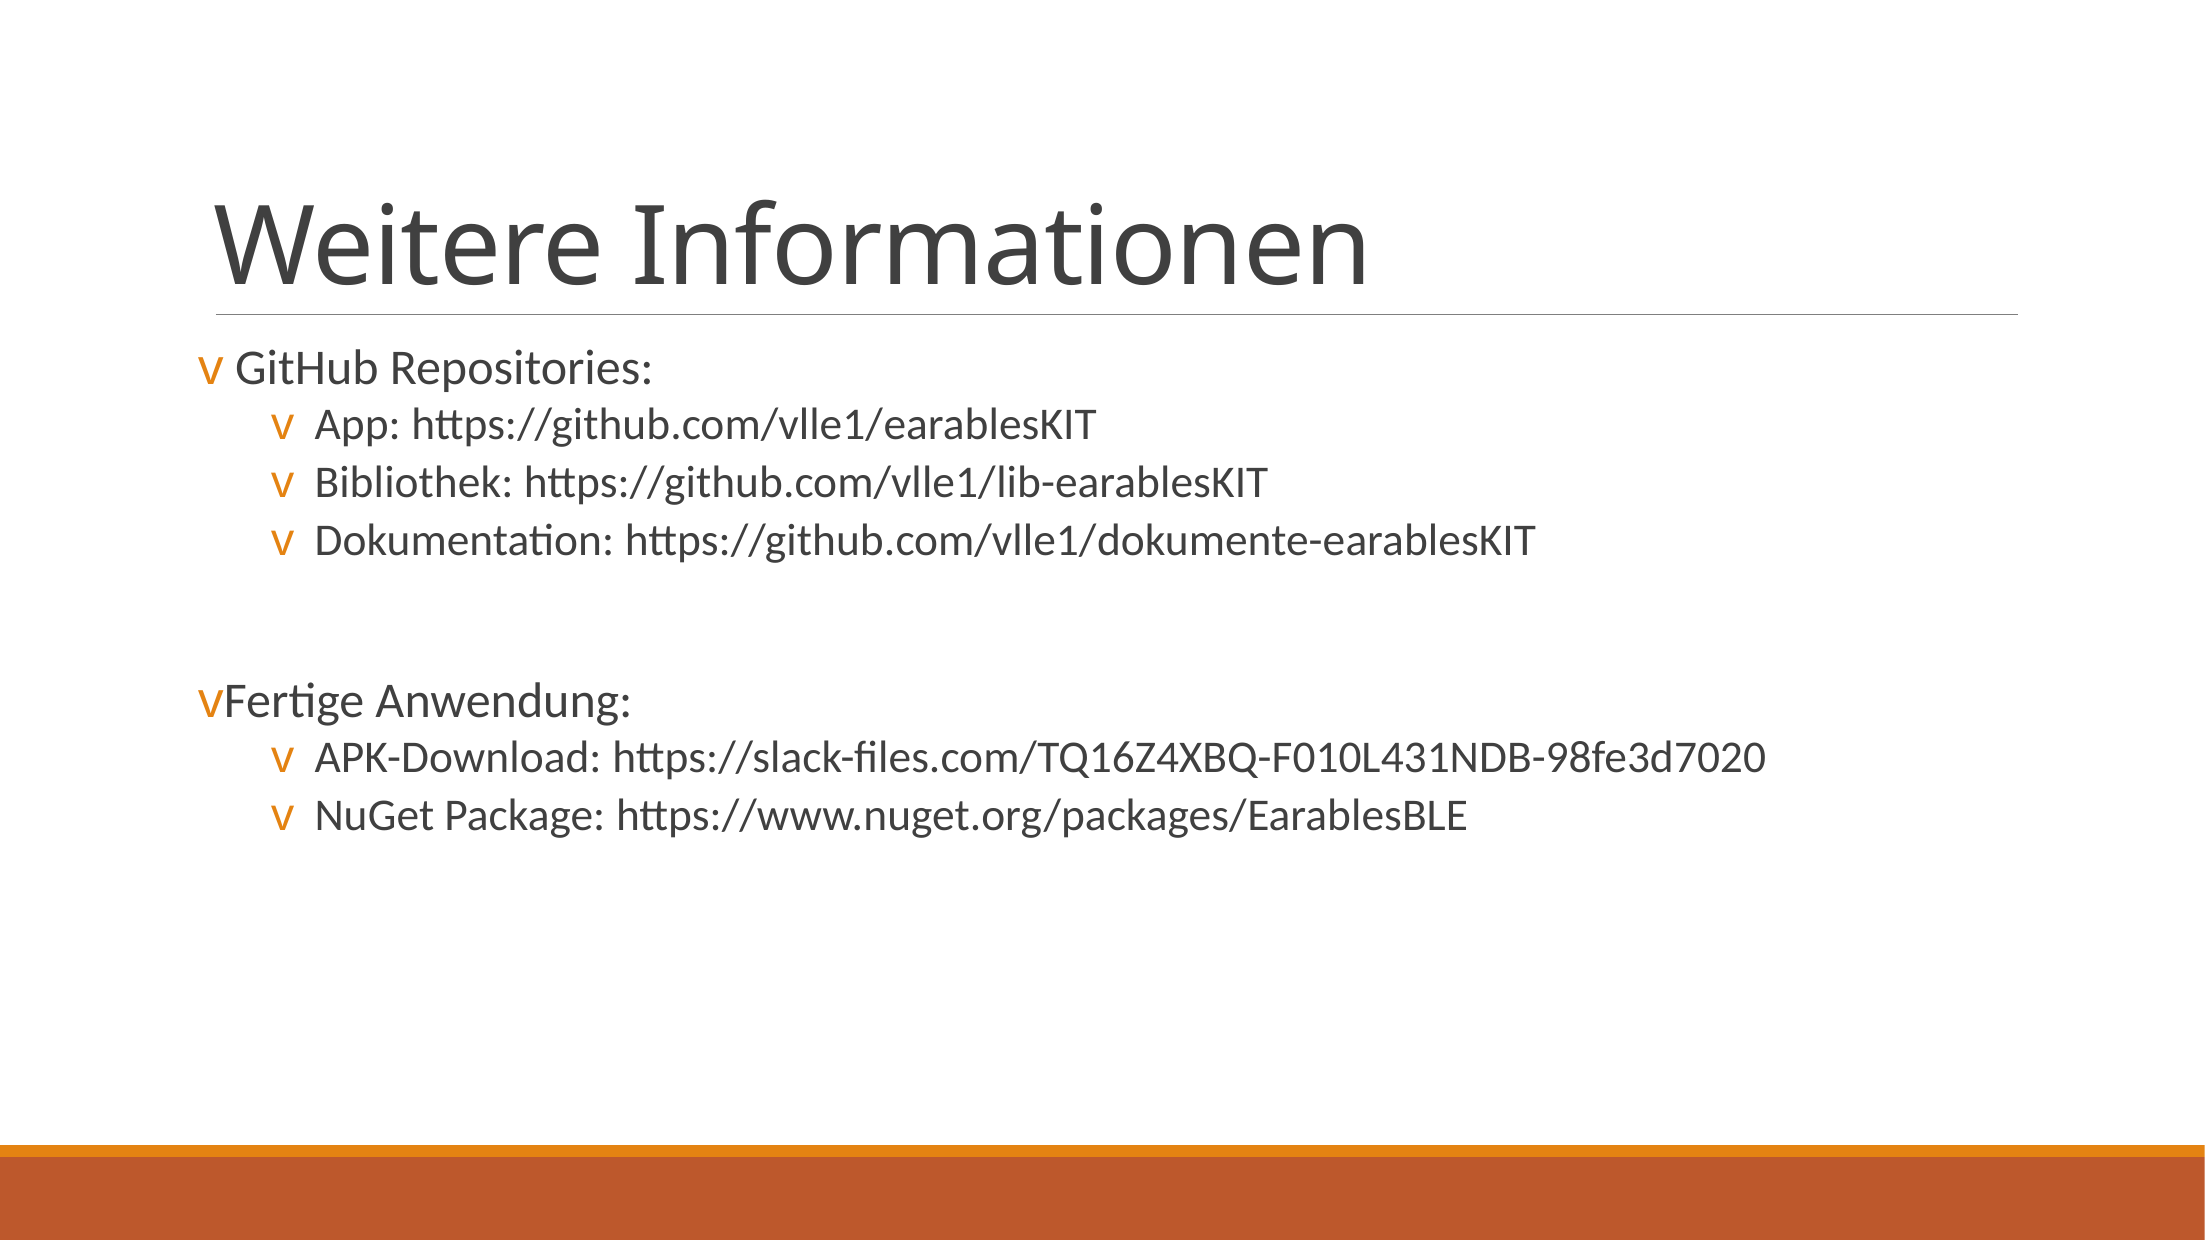

# Weitere Informationen
 GitHub Repositories:
 App: https://github.com/vlle1/earablesKIT
 Bibliothek: https://github.com/vlle1/lib-earablesKIT
 Dokumentation: https://github.com/vlle1/dokumente-earablesKIT
Fertige Anwendung:
 APK-Download: https://slack-files.com/TQ16Z4XBQ-F010L431NDB-98fe3d7020
 NuGet Package: https://www.nuget.org/packages/EarablesBLE